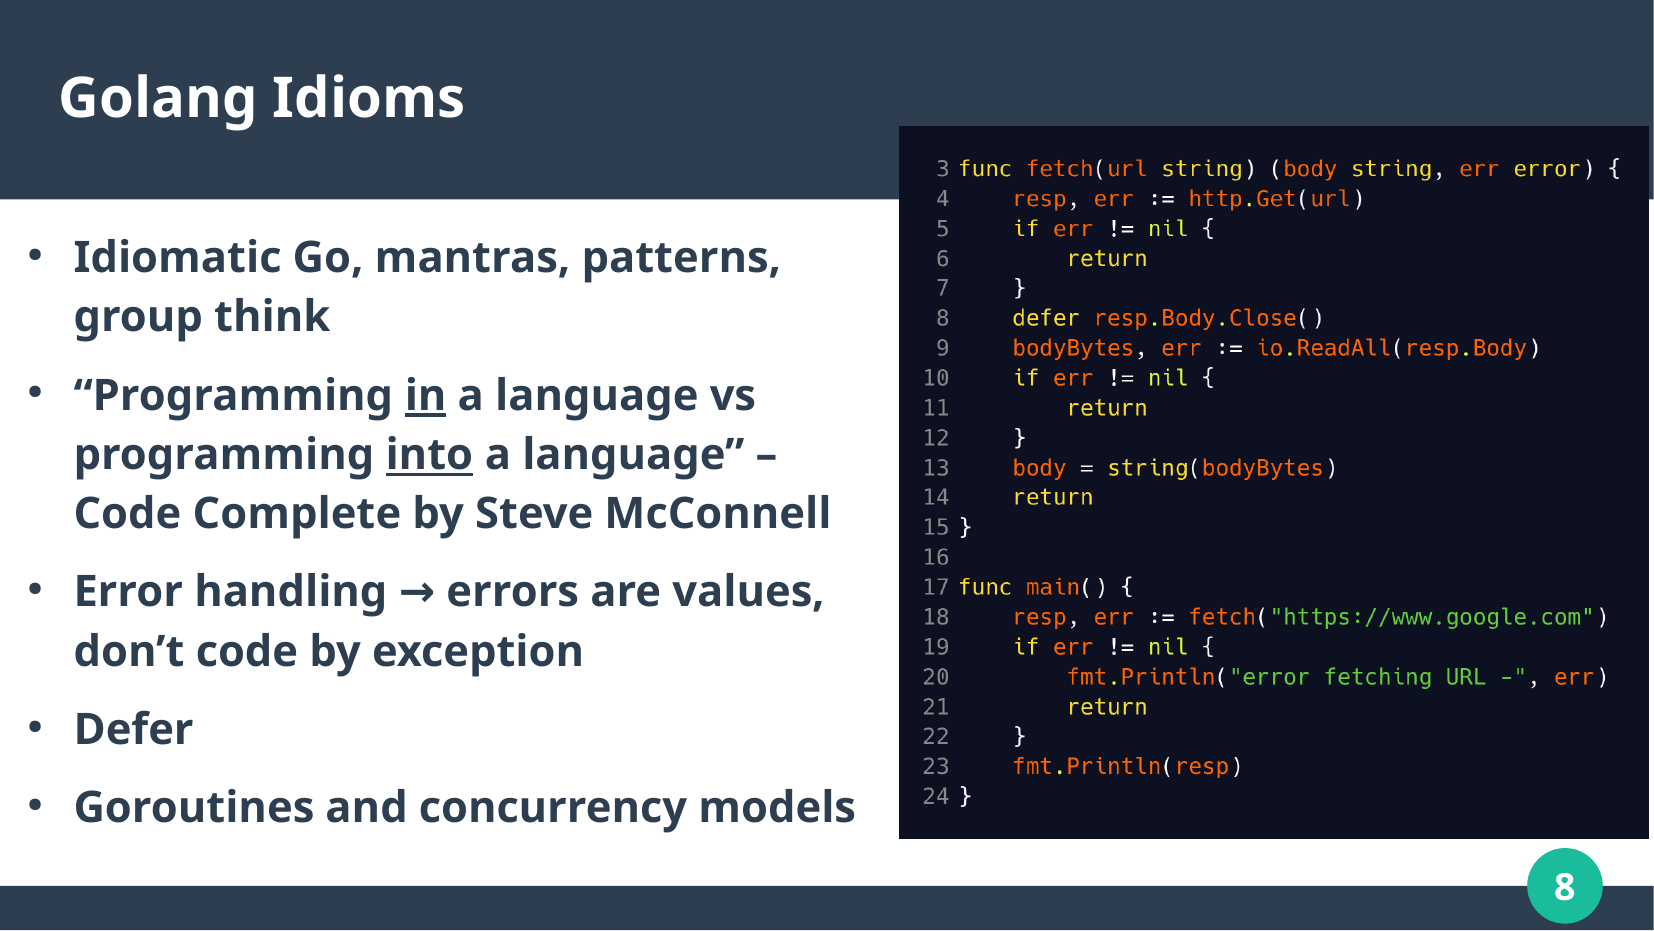

# Golang Idioms
Idiomatic Go, mantras, patterns, group think
“Programming in a language vs programming into a language” – Code Complete by Steve McConnell
Error handling → errors are values, don’t code by exception
Defer
Goroutines and concurrency models